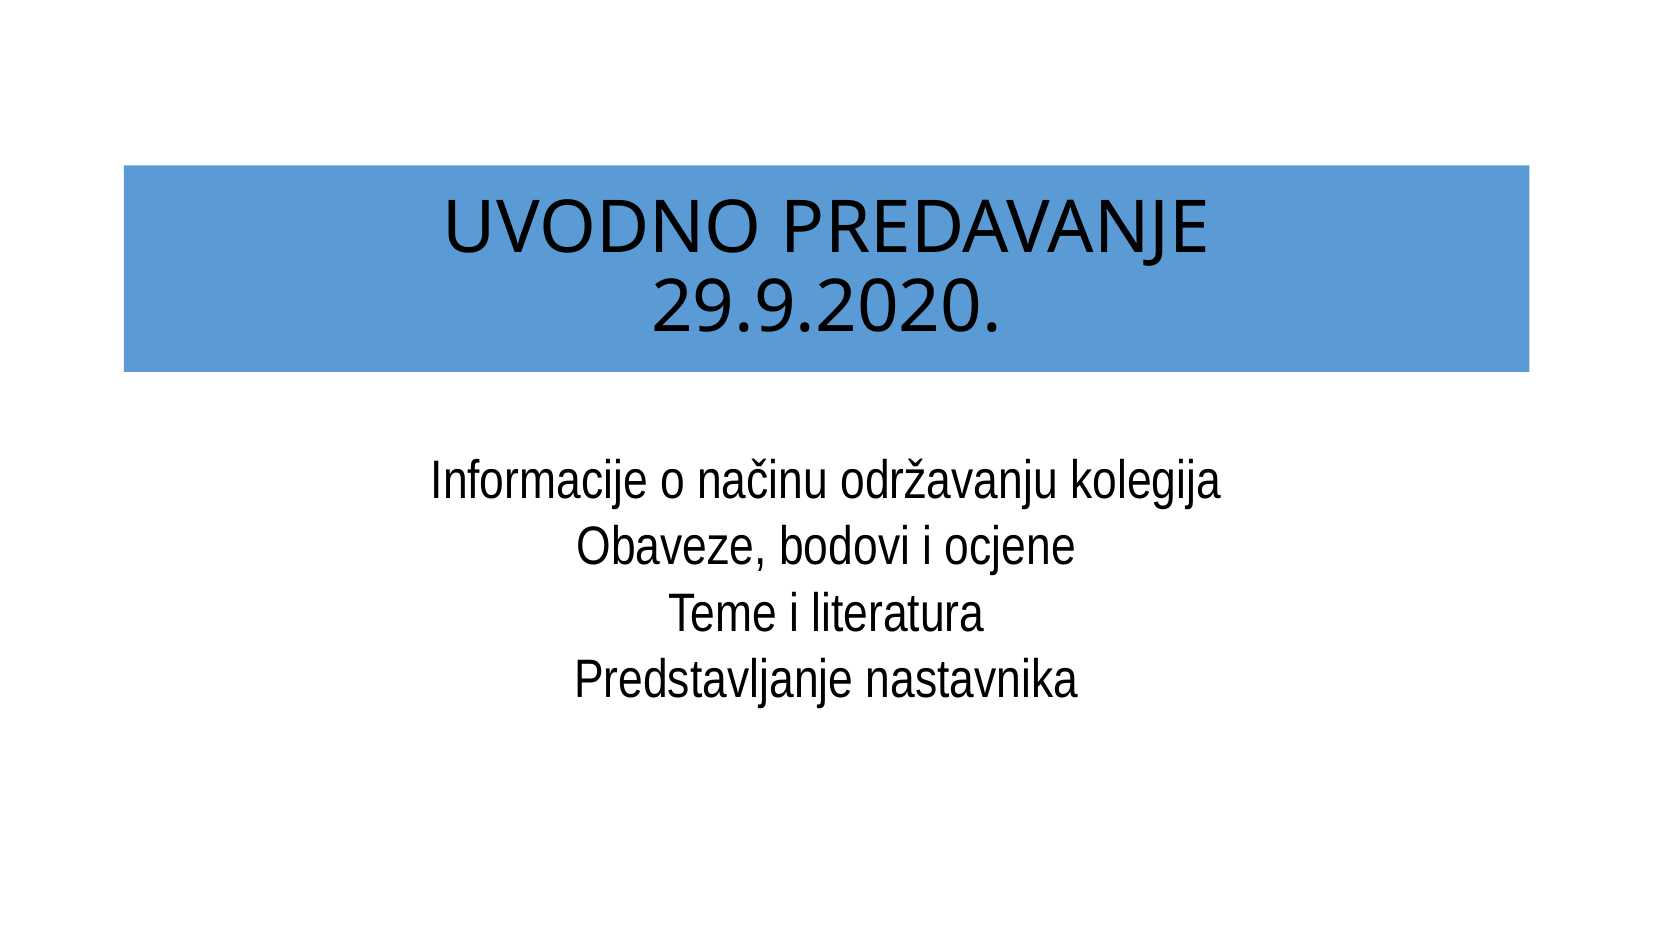

# UVODNO PREDAVANJE 29.9.2020.
Informacije o načinu održavanju kolegija
Obaveze, bodovi i ocjene
Teme i literatura
Predstavljanje nastavnika